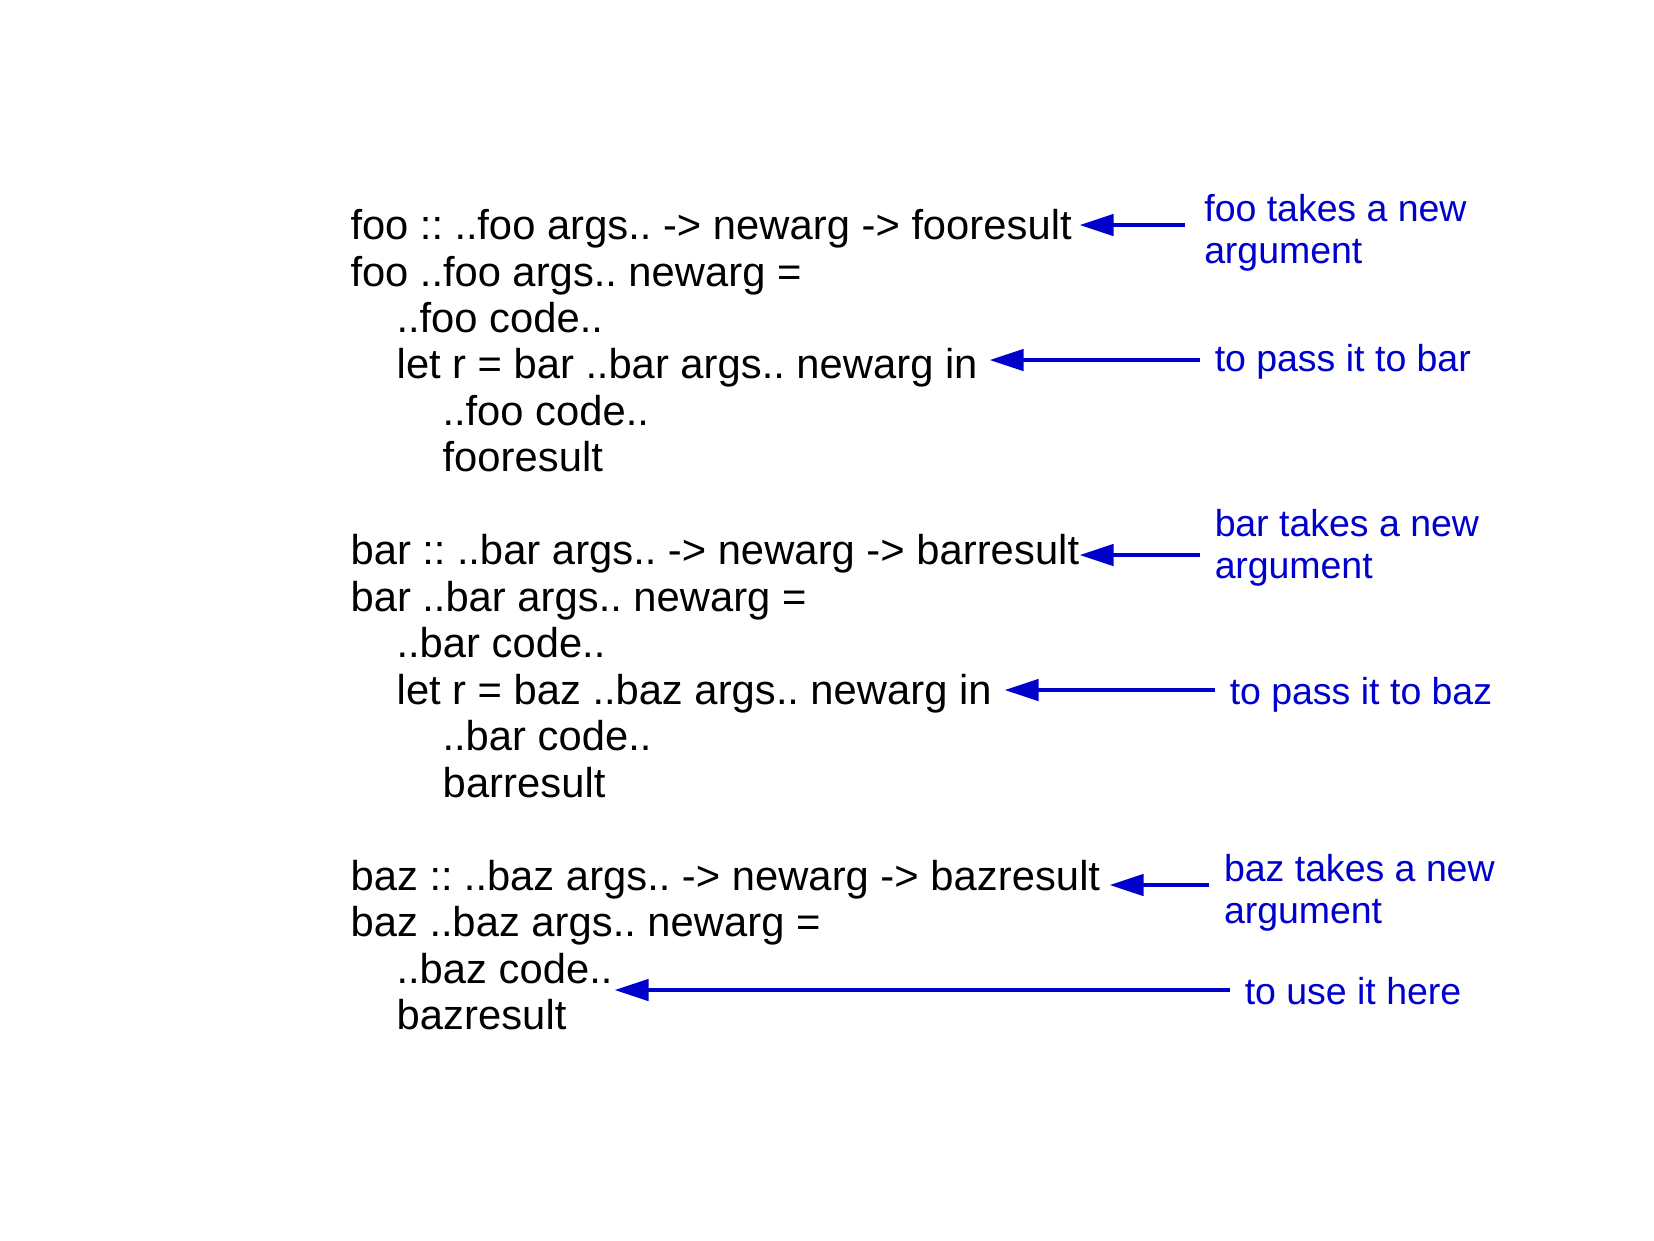

foo takes a new
argument
# foo :: ..foo args.. -> newarg -> fooresult
 foo ..foo args.. newarg =
 ..foo code..
 let r = bar ..bar args.. newarg in
 ..foo code..
 fooresult
 bar :: ..bar args.. -> newarg -> barresult
 bar ..bar args.. newarg =
 ..bar code..
 let r = baz ..baz args.. newarg in
 ..bar code..
 barresult
 baz :: ..baz args.. -> newarg -> bazresult
 baz ..baz args.. newarg =
 ..baz code..
 bazresult
to pass it to bar
bar takes a new
argument
to pass it to baz
baz takes a new
argument
to use it here